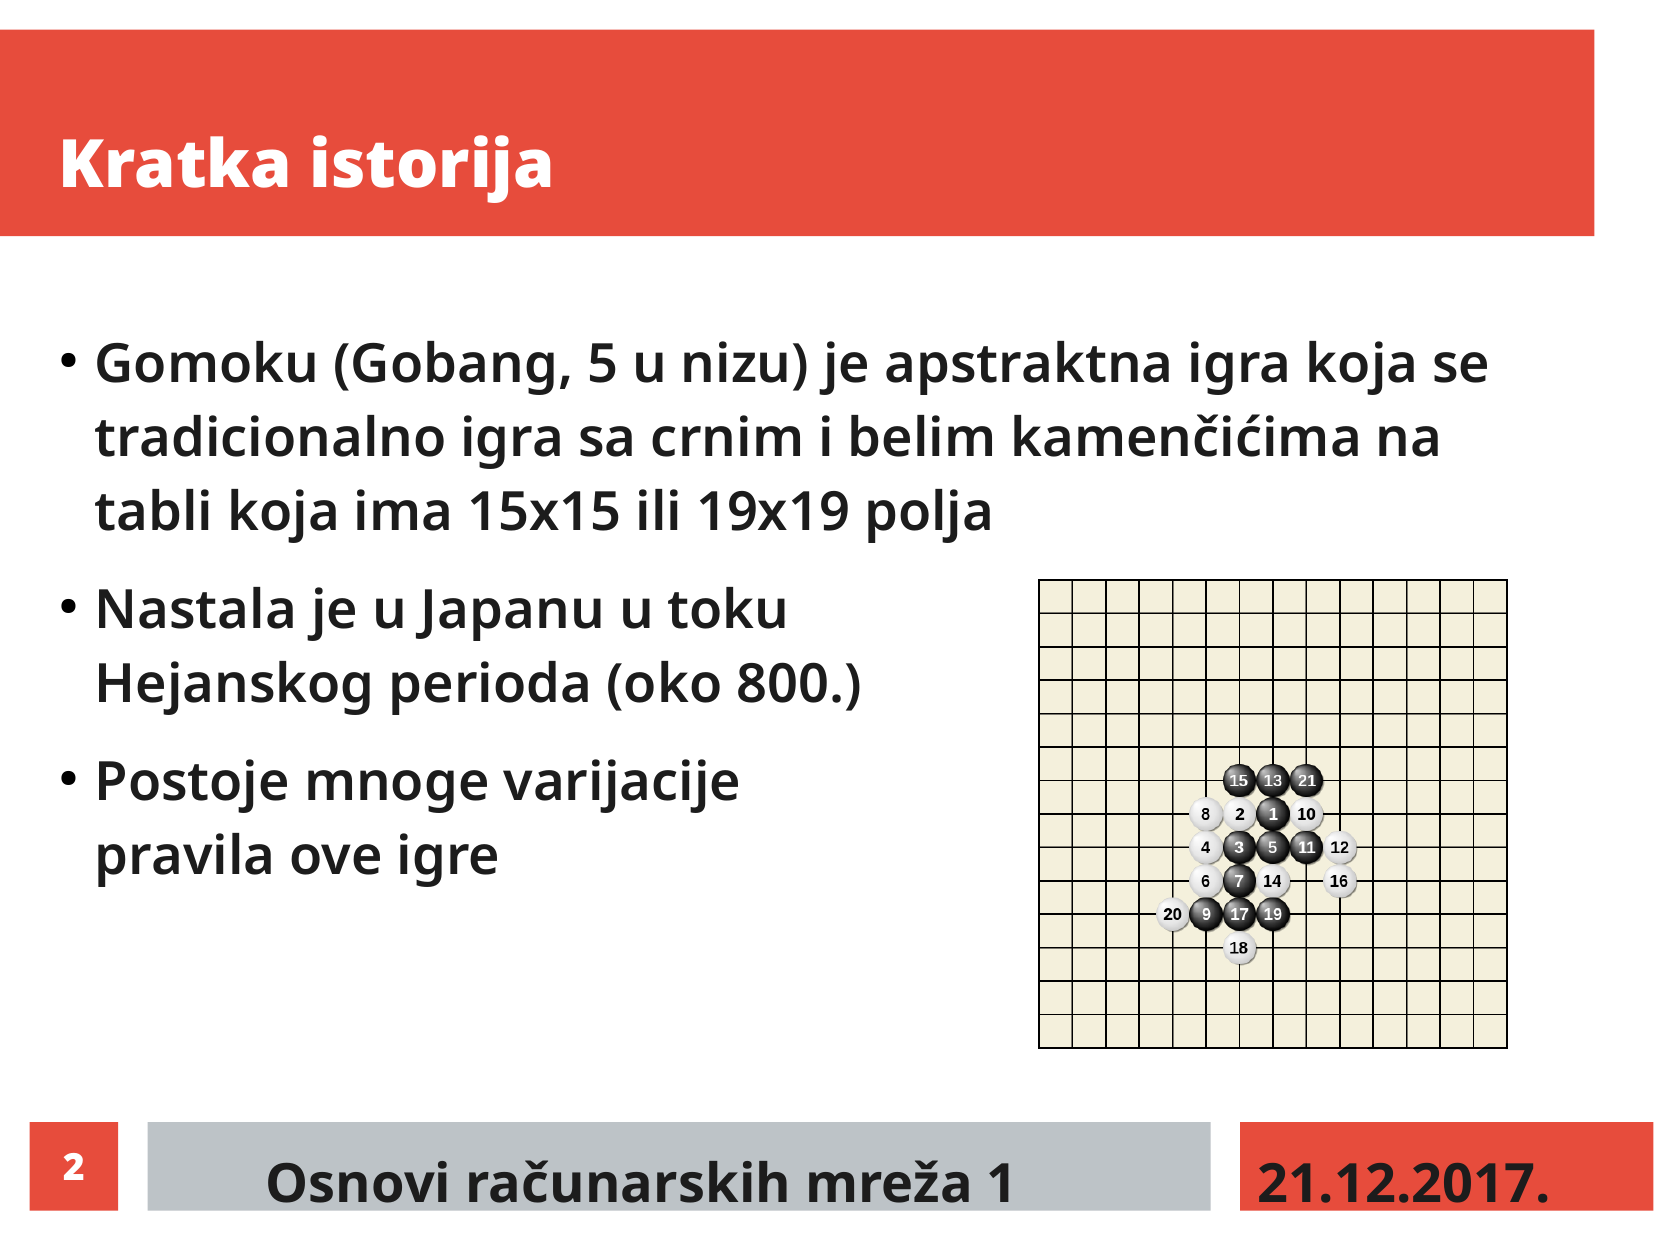

# Kratka istorija
Gomoku (Gobang, 5 u nizu) je apstraktna igra koja se tradicionalno igra sa crnim i belim kamenčićima na tabli koja ima 15x15 ili 19x19 polja
Nastala je u Japanu u toku
Hejanskog perioda (oko 800.)
Postoje mnoge varijacije
pravila ove igre
2
Osnovi računarskih mreža 1
21.12.2017.